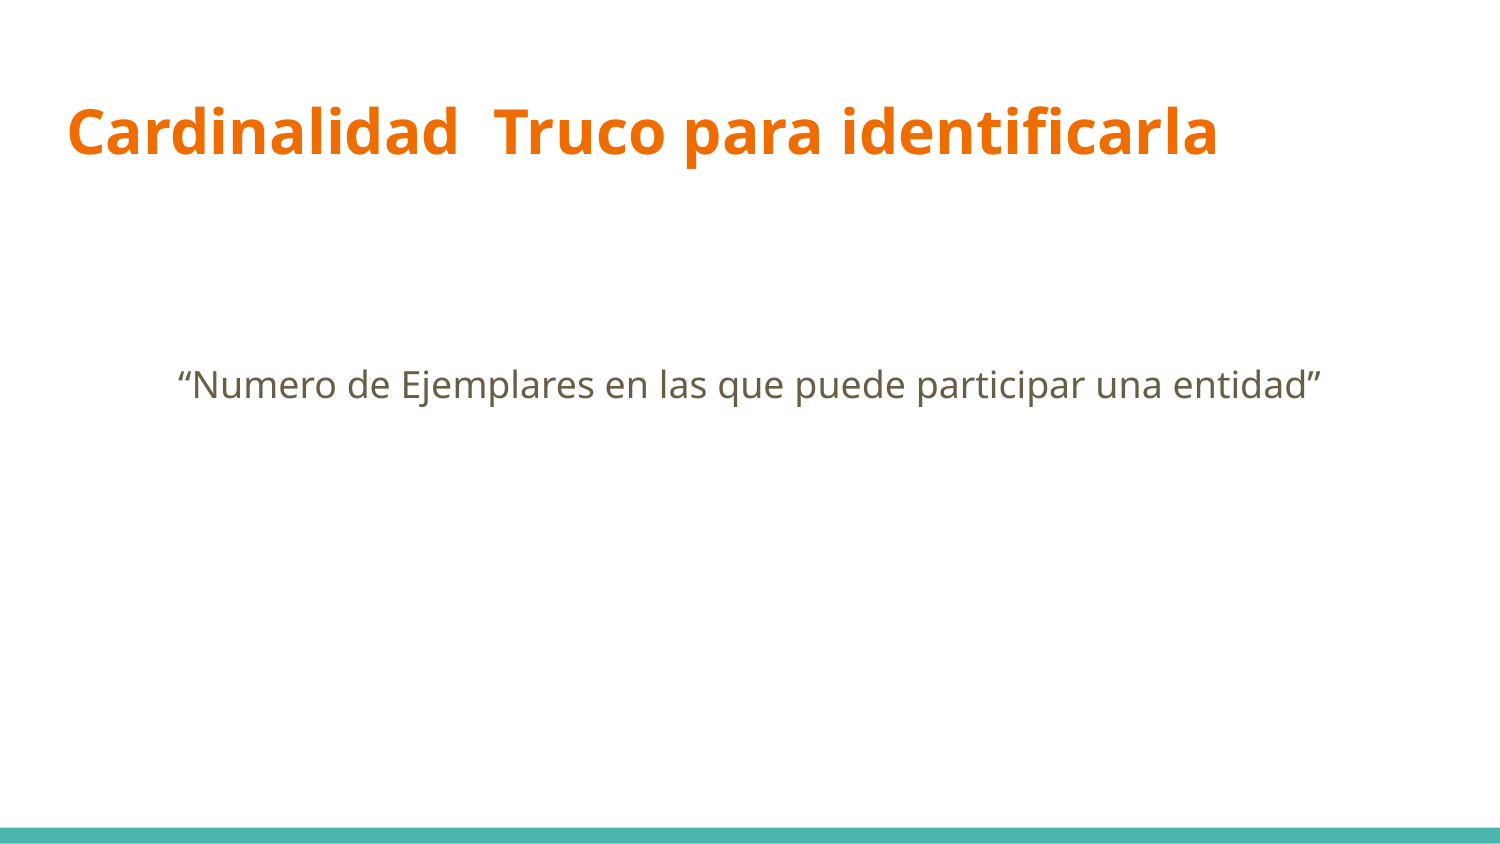

# Cardinalidad Truco para identificarla
“Numero de Ejemplares en las que puede participar una entidad”